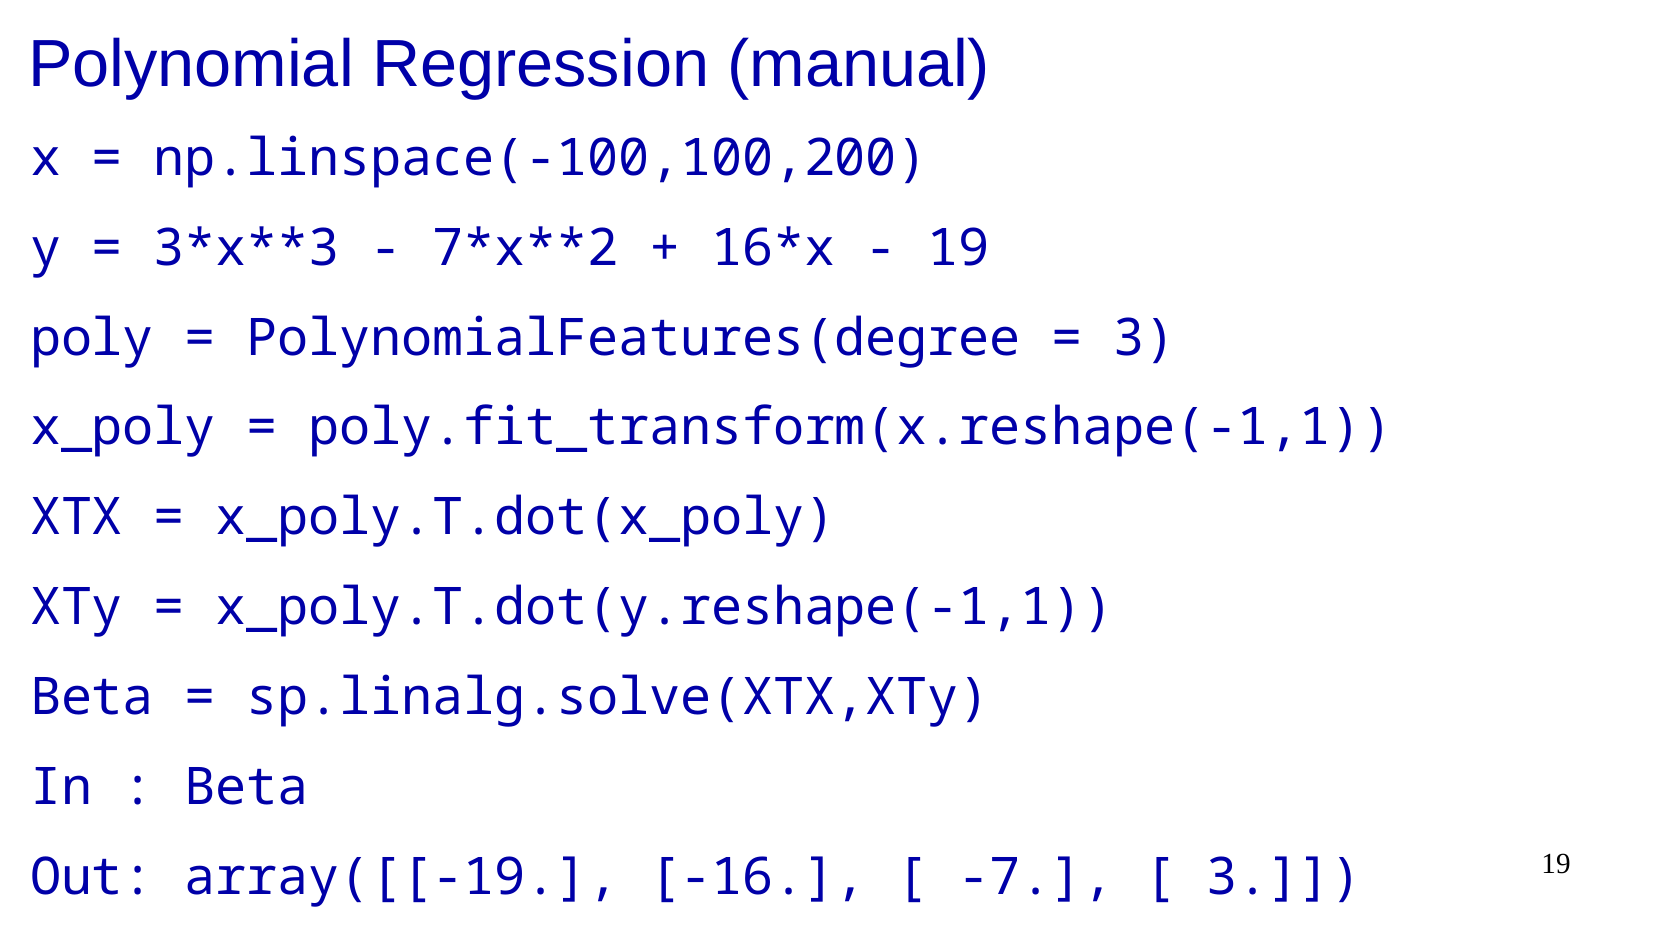

# Polynomial Regression (manual)
x = np.linspace(-100,100,200)
y = 3*x**3 - 7*x**2 + 16*x - 19
poly = PolynomialFeatures(degree = 3)
x_poly = poly.fit_transform(x.reshape(-1,1))
XTX = x_poly.T.dot(x_poly)
XTy = x_poly.T.dot(y.reshape(-1,1))
Beta = sp.linalg.solve(XTX,XTy)
In : Beta
Out: array([[-19.], [-16.], [ -7.], [ 3.]])
19